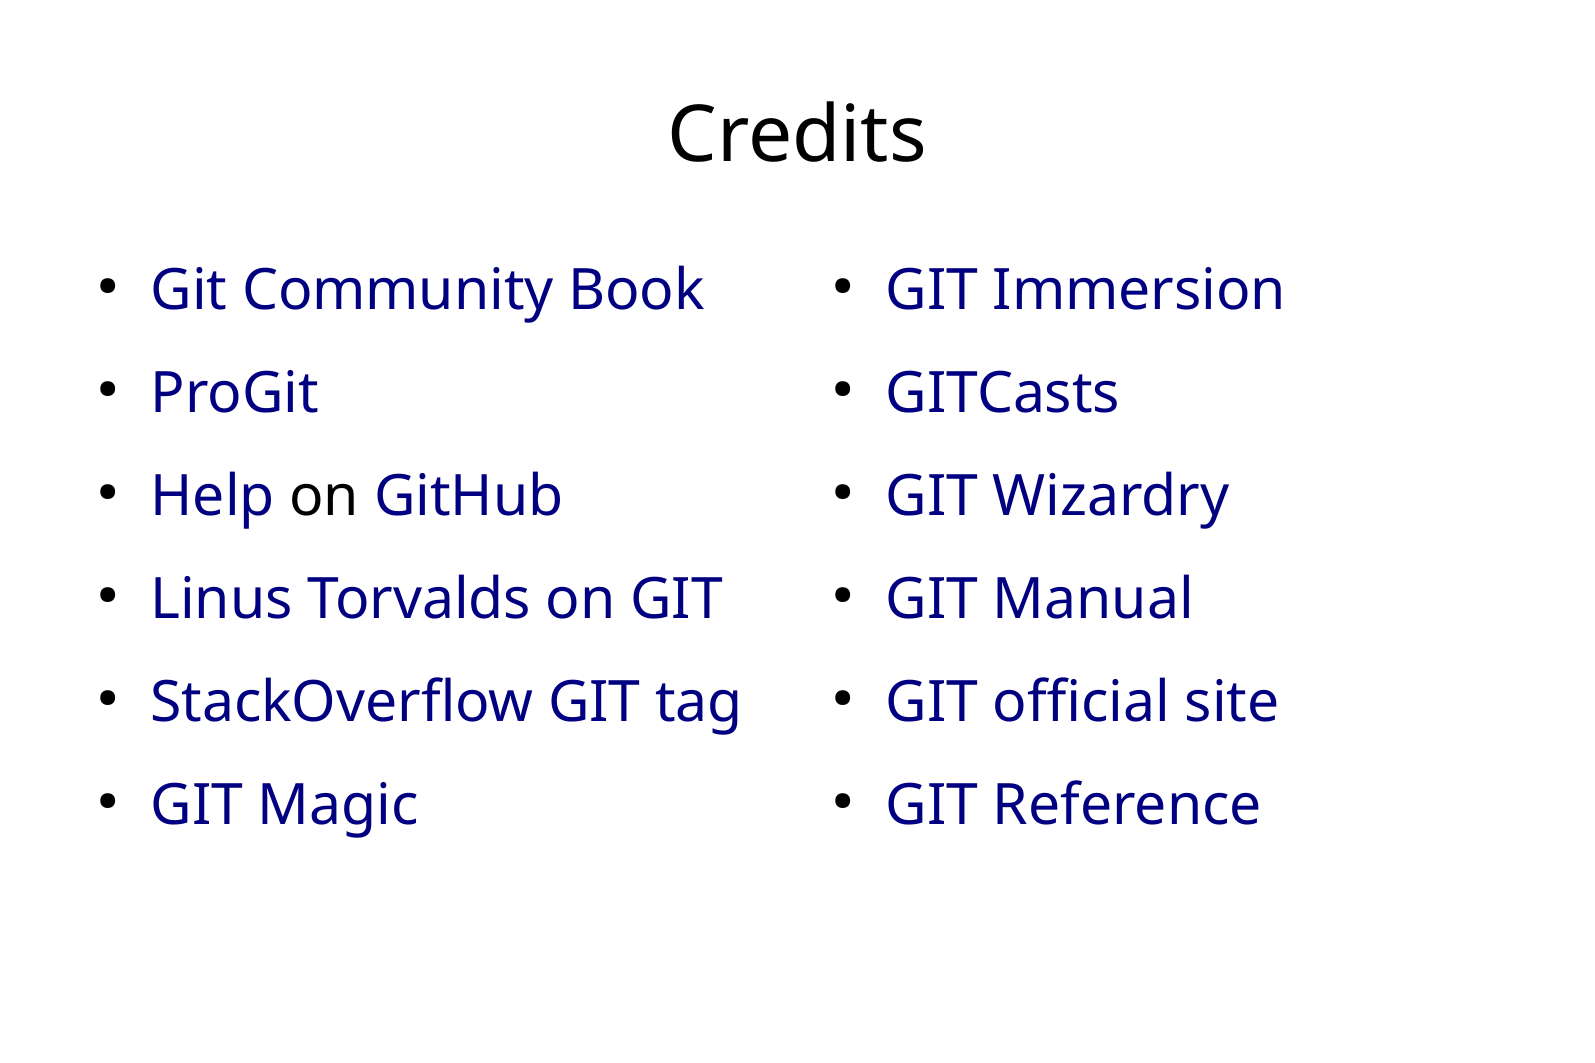

# Credits
Git Community Book
ProGit
Help on GitHub
Linus Torvalds on GIT
StackOverflow GIT tag
GIT Magic
GIT Immersion
GITCasts
GIT Wizardry
GIT Manual
GIT official site
GIT Reference